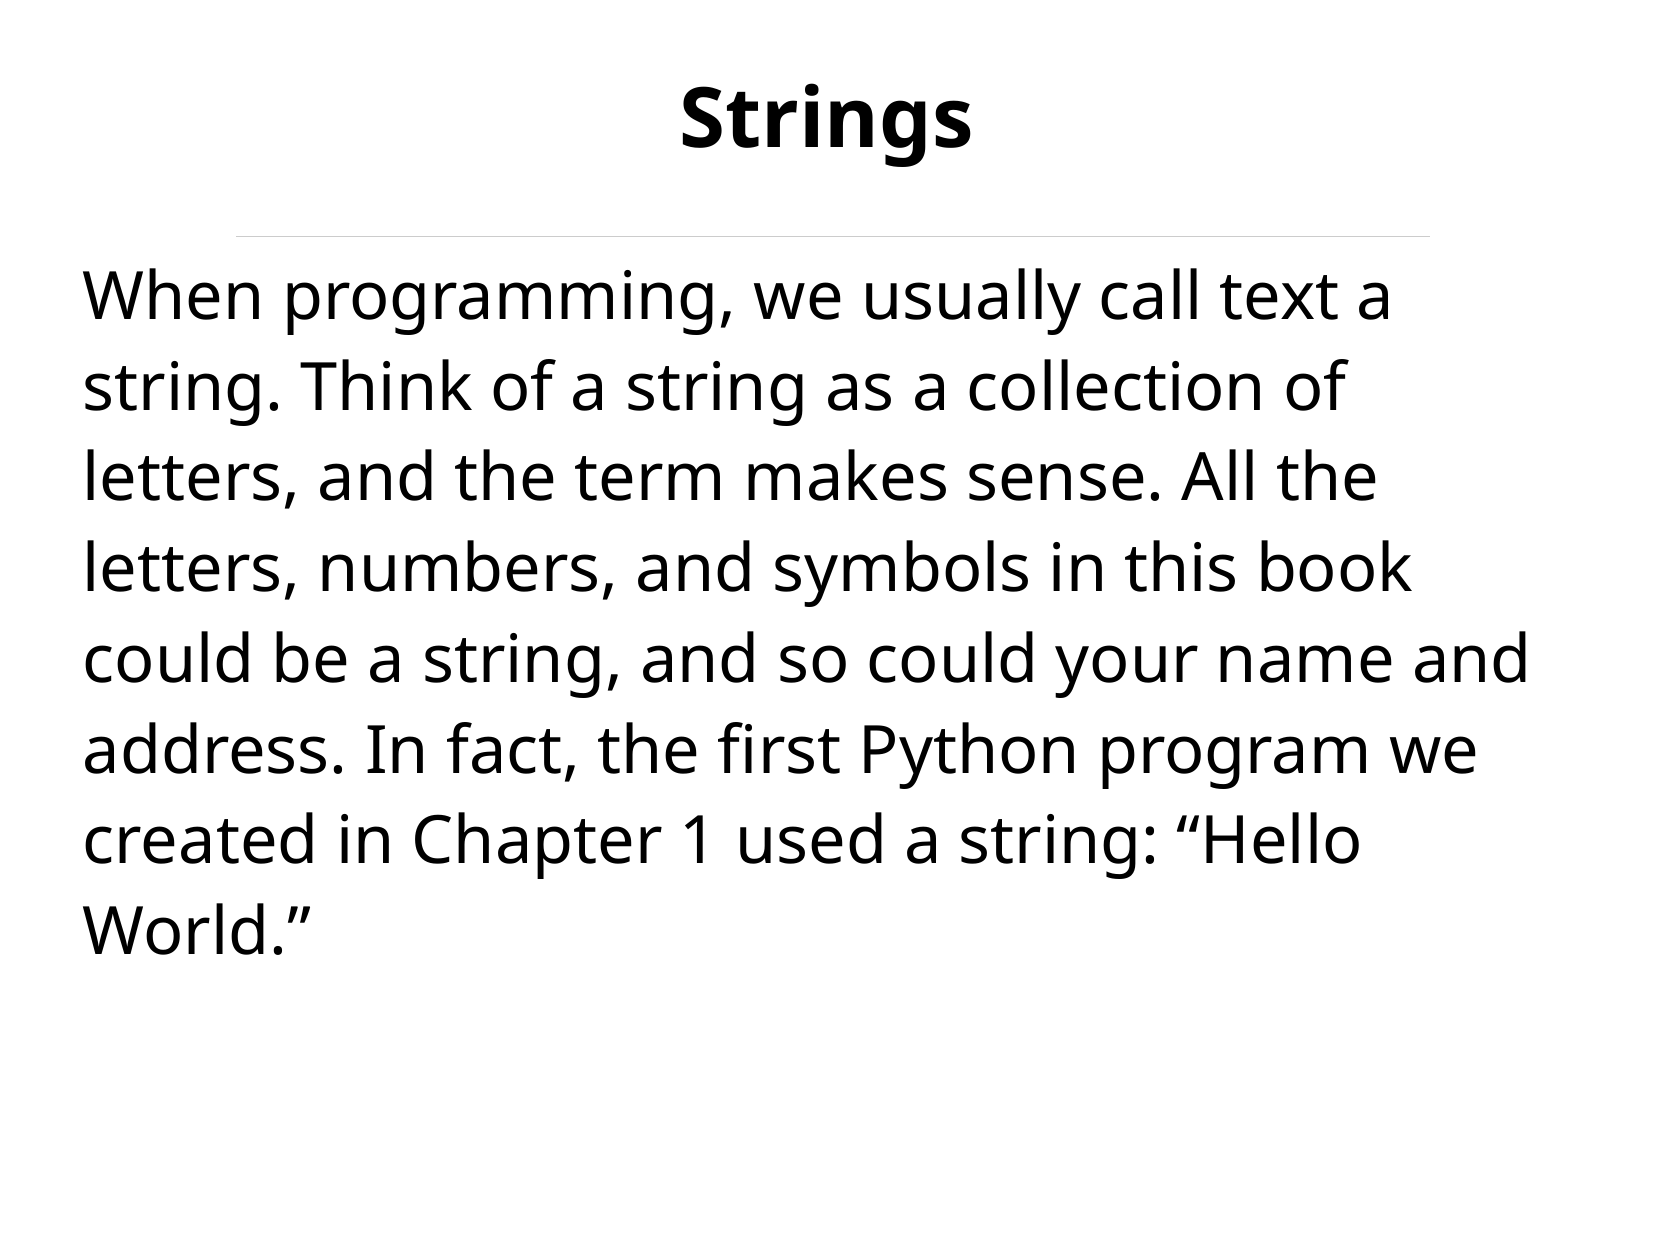

# Strings
When programming, we usually call text a string. Think of a string as a collection of letters, and the term makes sense. All the letters, numbers, and symbols in this book could be a string, and so could your name and address. In fact, the first Python program we created in Chapter 1 used a string: “Hello World.”